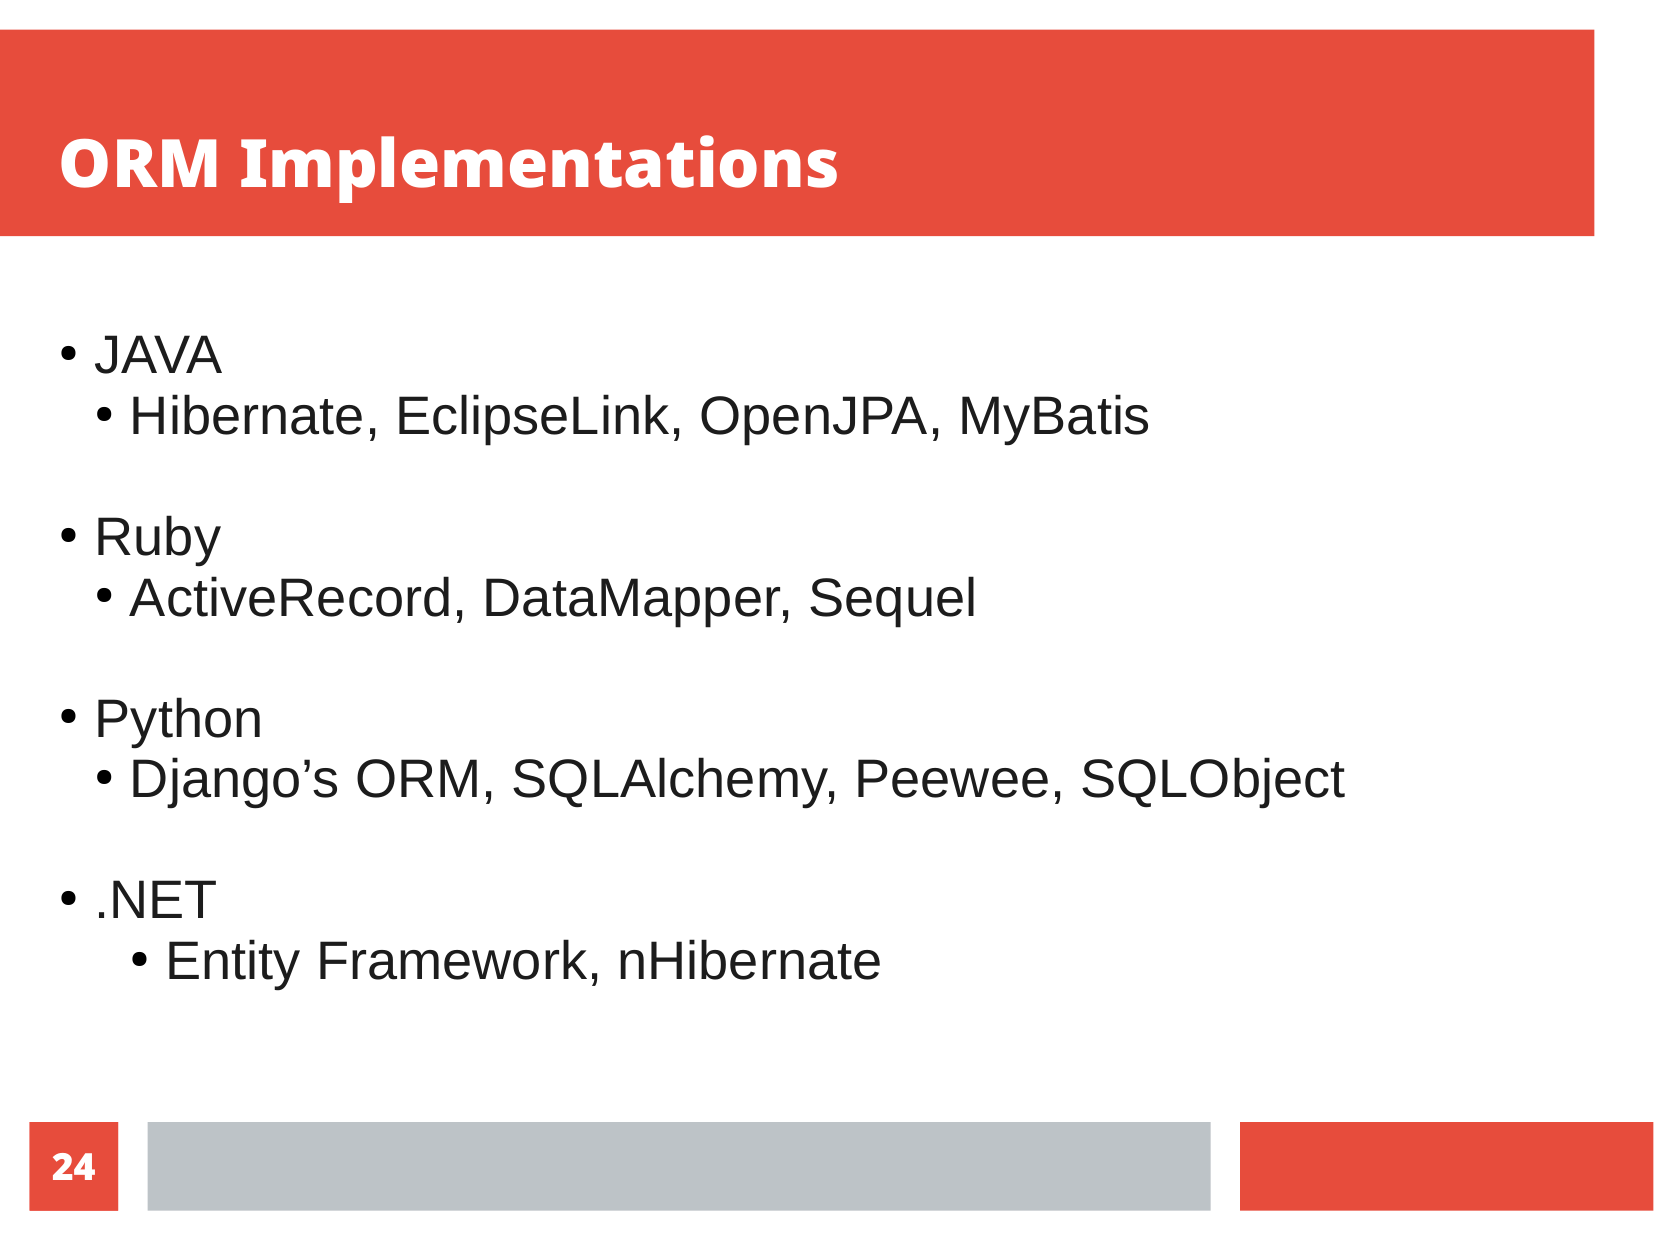

# ORM Implementations
JAVA
Hibernate, EclipseLink, OpenJPA, MyBatis
Ruby
ActiveRecord, DataMapper, Sequel
Python
Django’s ORM, SQLAlchemy, Peewee, SQLObject
.NET
Entity Framework, nHibernate
24